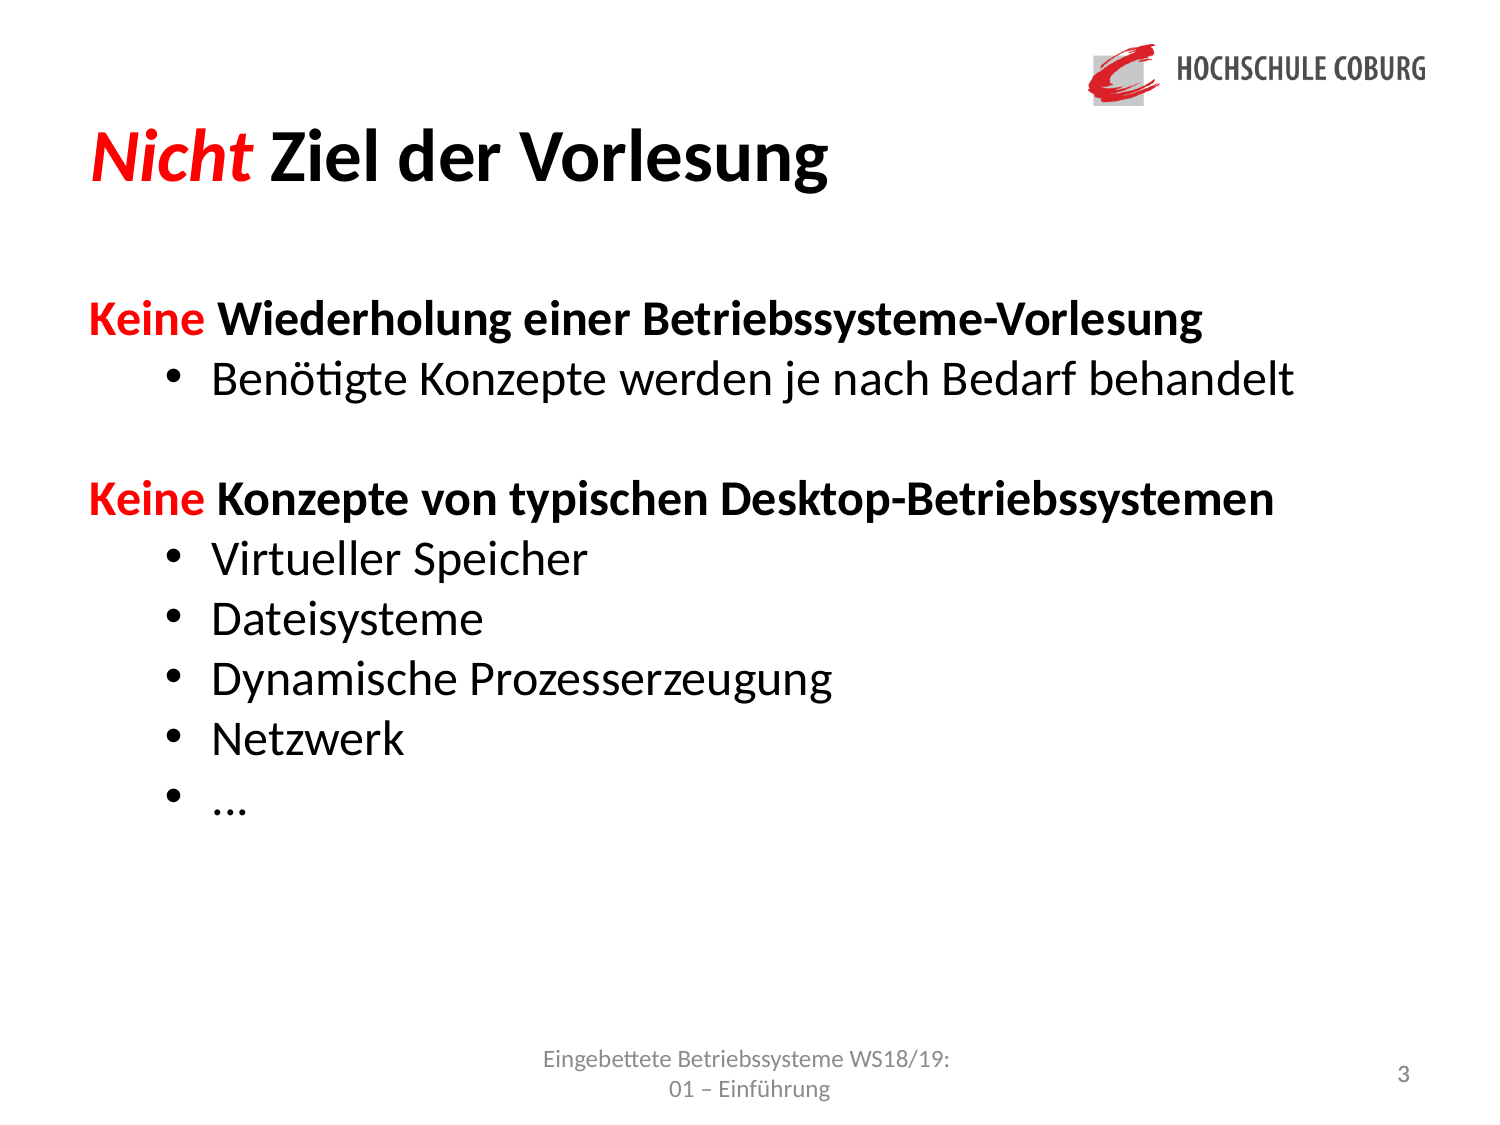

# Nicht Ziel der Vorlesung
Keine Wiederholung einer Betriebssysteme-Vorlesung
Benötigte Konzepte werden je nach Bedarf behandelt
Keine Konzepte von typischen Desktop-Betriebssystemen
Virtueller Speicher
Dateisysteme
Dynamische Prozesserzeugung
Netzwerk
...
Eingebettete Betriebssysteme WS17/18: 01 – Einführung
1
3